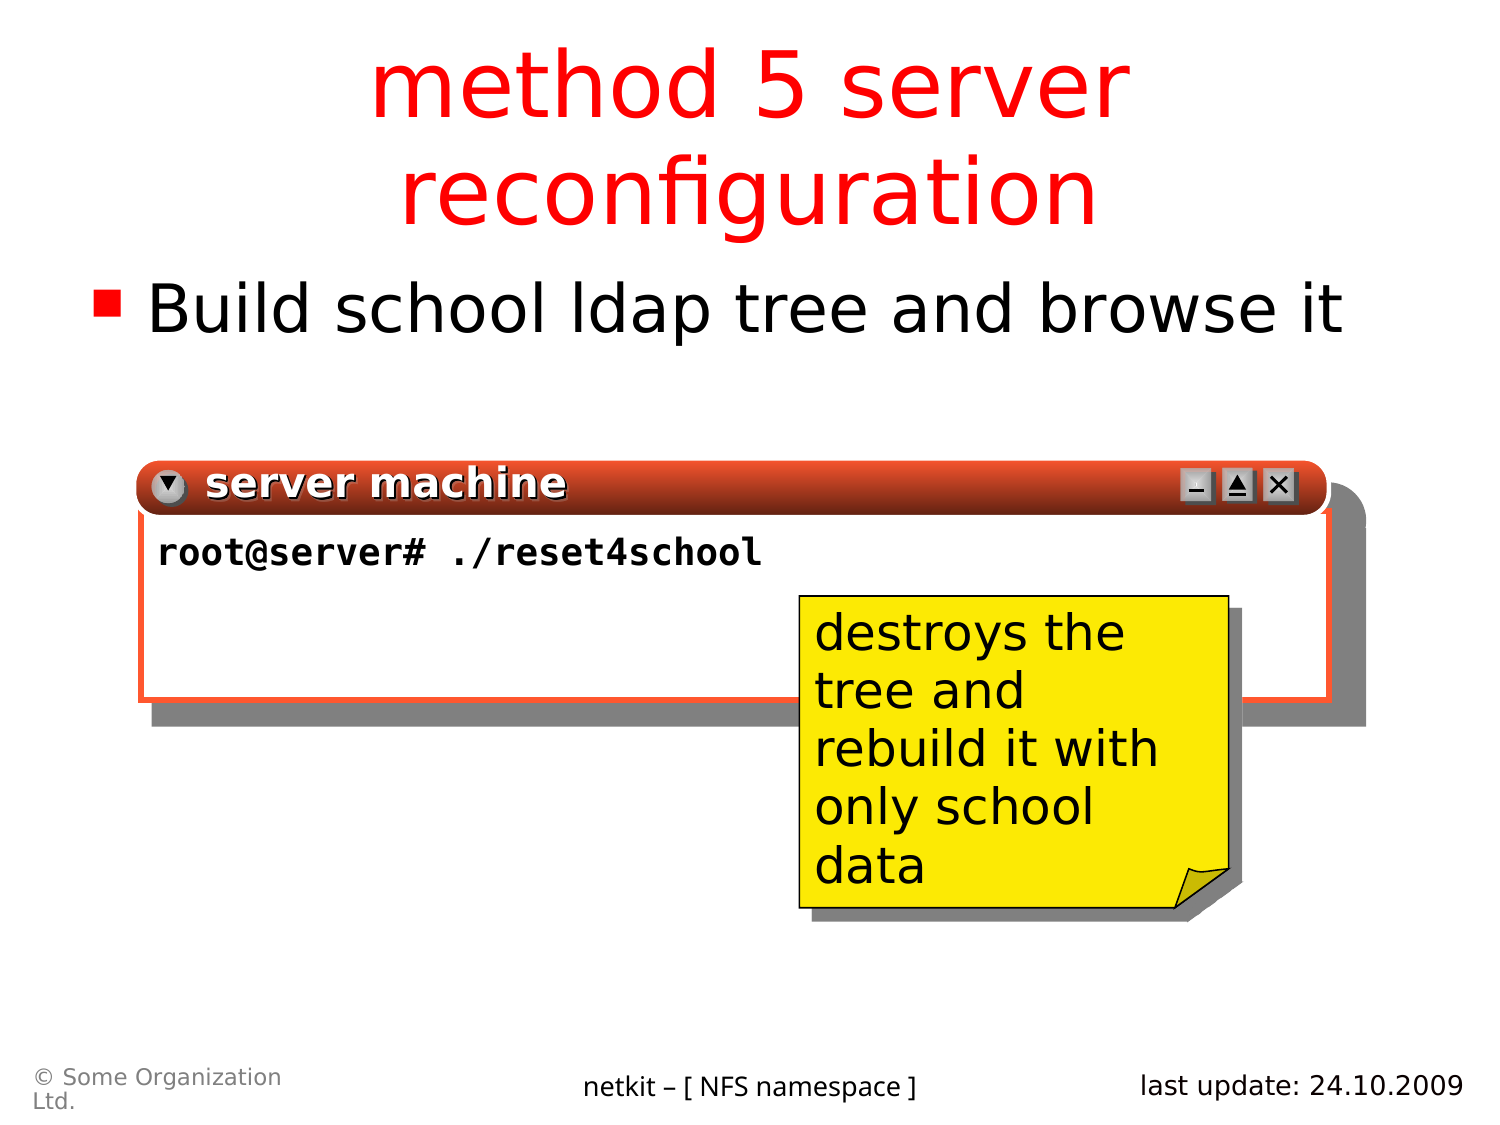

# method 5 server reconfiguration
Build school ldap tree and browse it
server machine
root@server# ./reset4school
destroys the tree and rebuild it with only school data
NFS namespace
24.10.2009